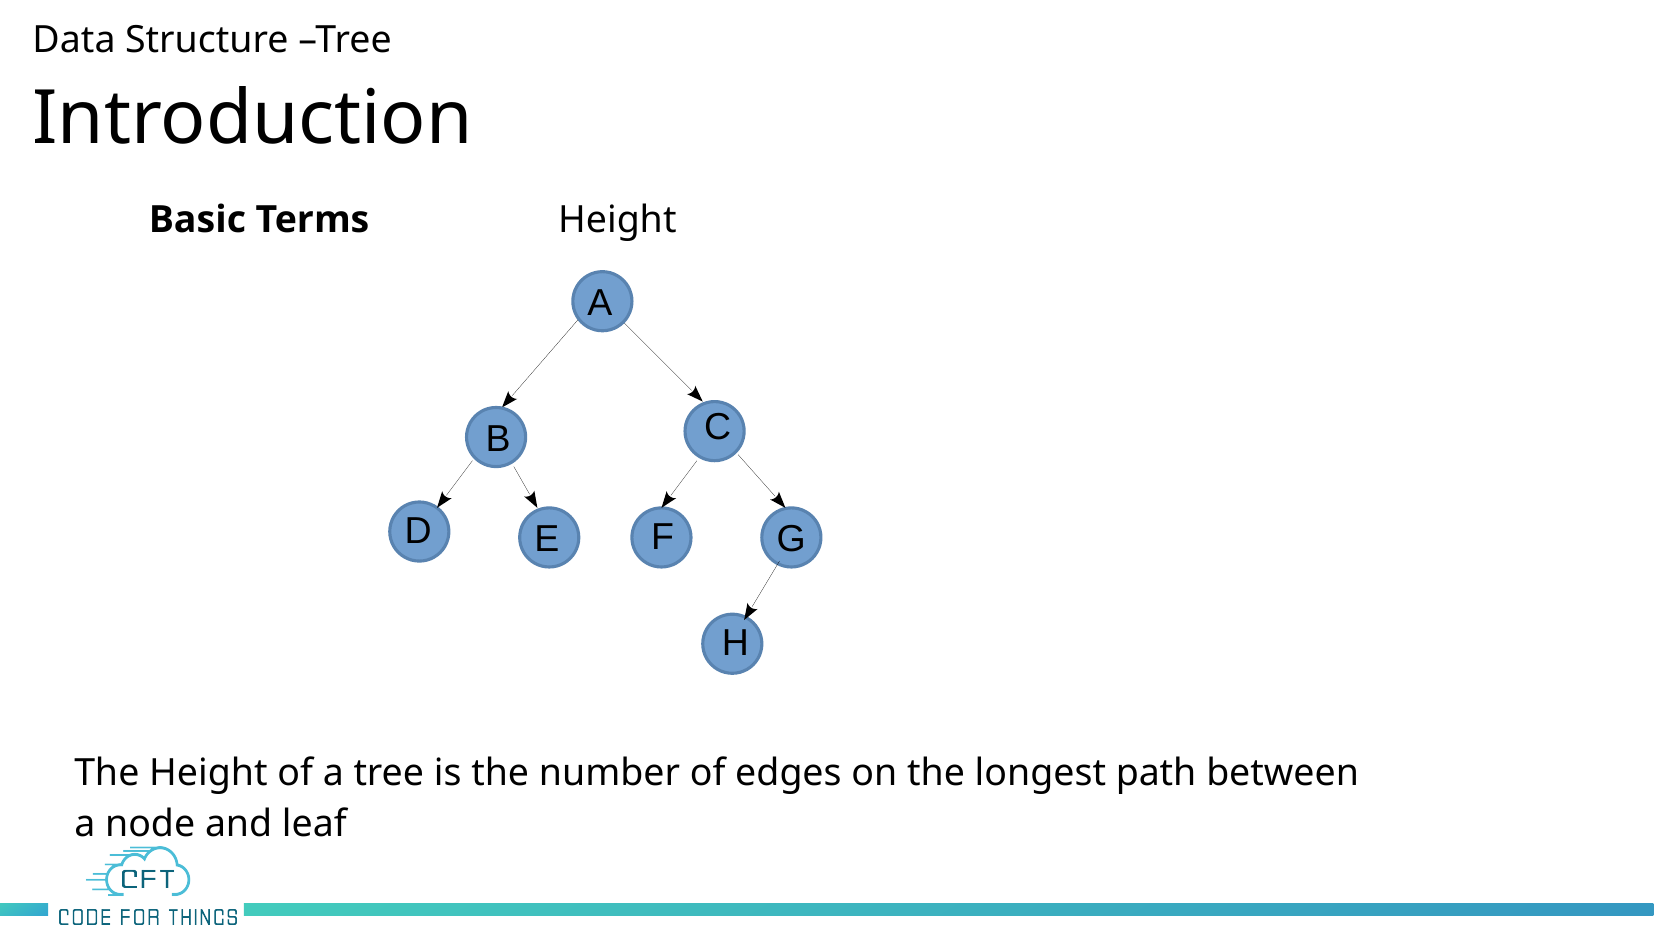

# Data Structure –Tree Introduction
Basic Terms
Height
A
C
B
D
F
E
G
H
The Height of a tree is the number of edges on the longest path between
a node and leaf